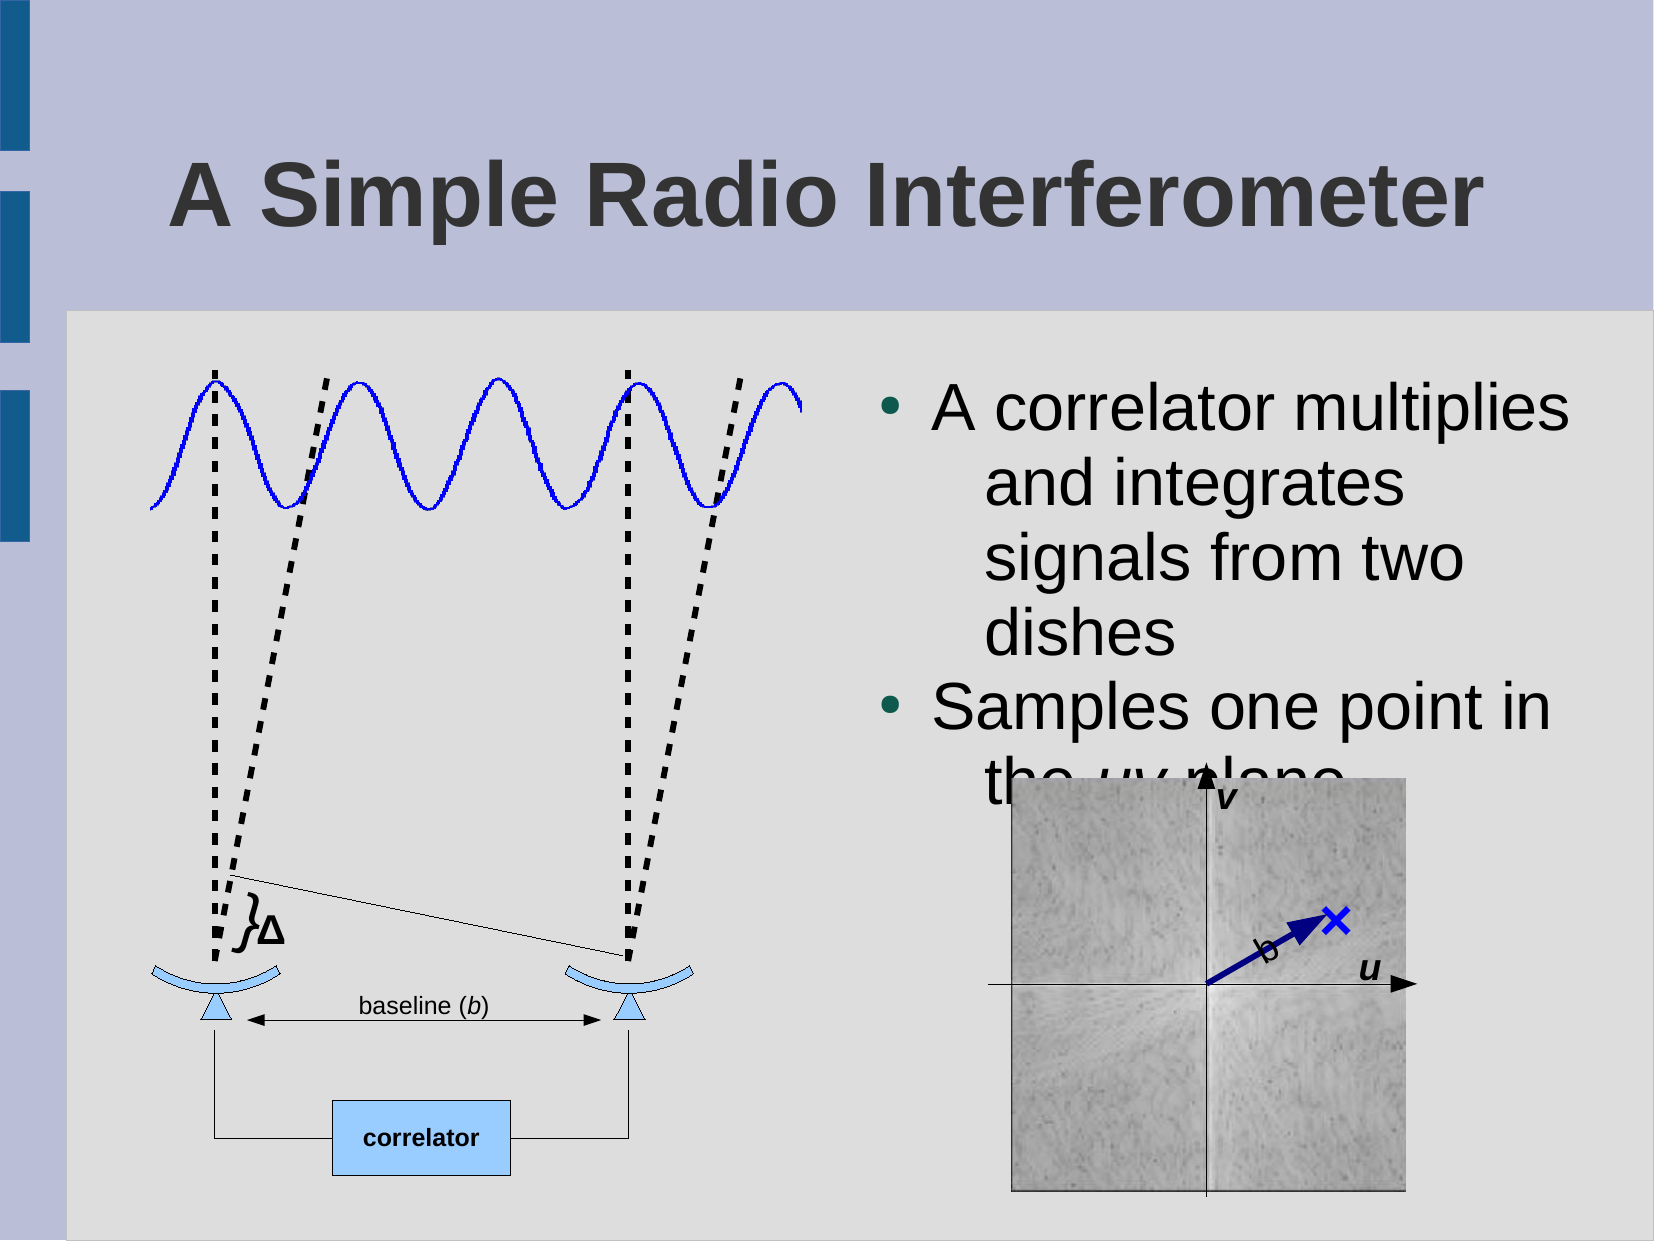

# A Simple Radio Interferometer
A correlator multiplies and integrates signals from two dishes
Samples one point in the uv plane.
v
}
×
Δ
b
u
baseline (b)
correlator